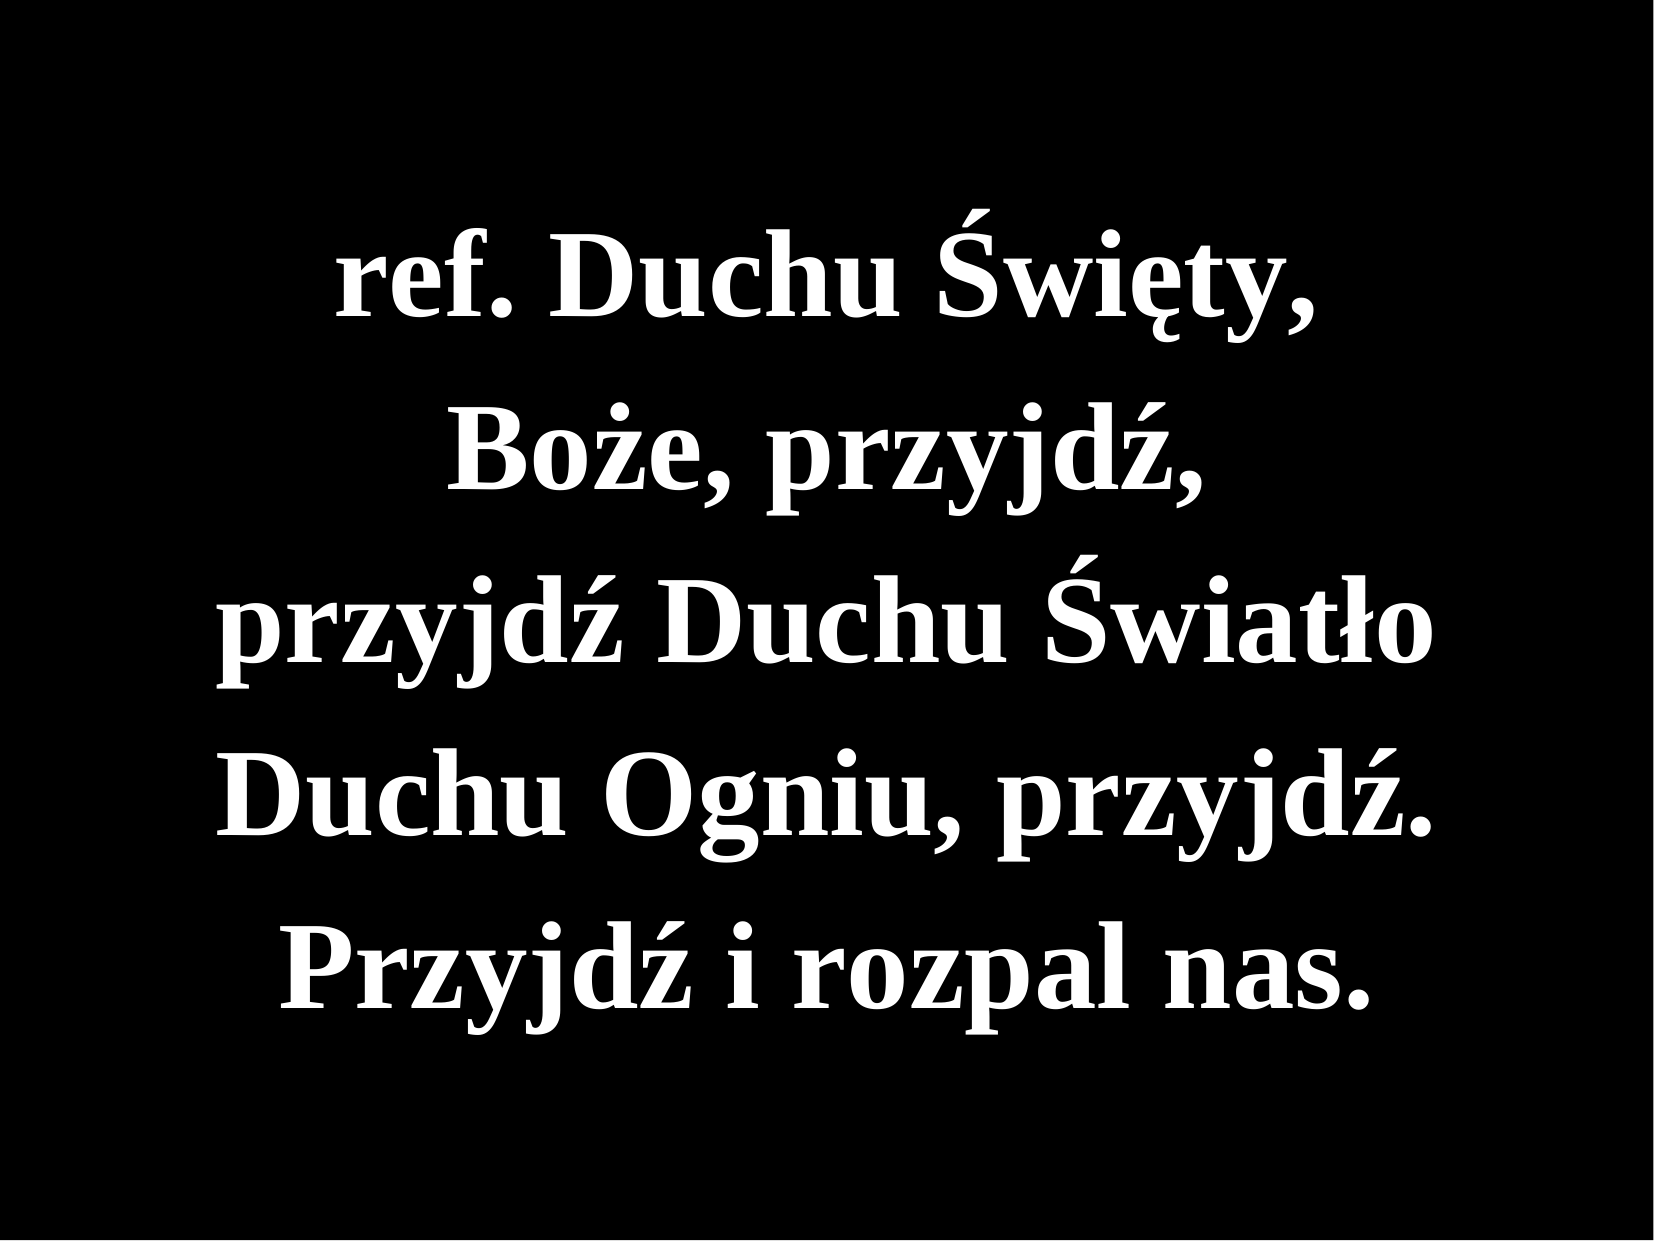

# ref. Duchu Święty, ppp Boże, przyjdź, ppp przyjdź Duchu Światło ppp Duchu Ogniu, przyjdź. ppp Przyjdź i rozpal nas.